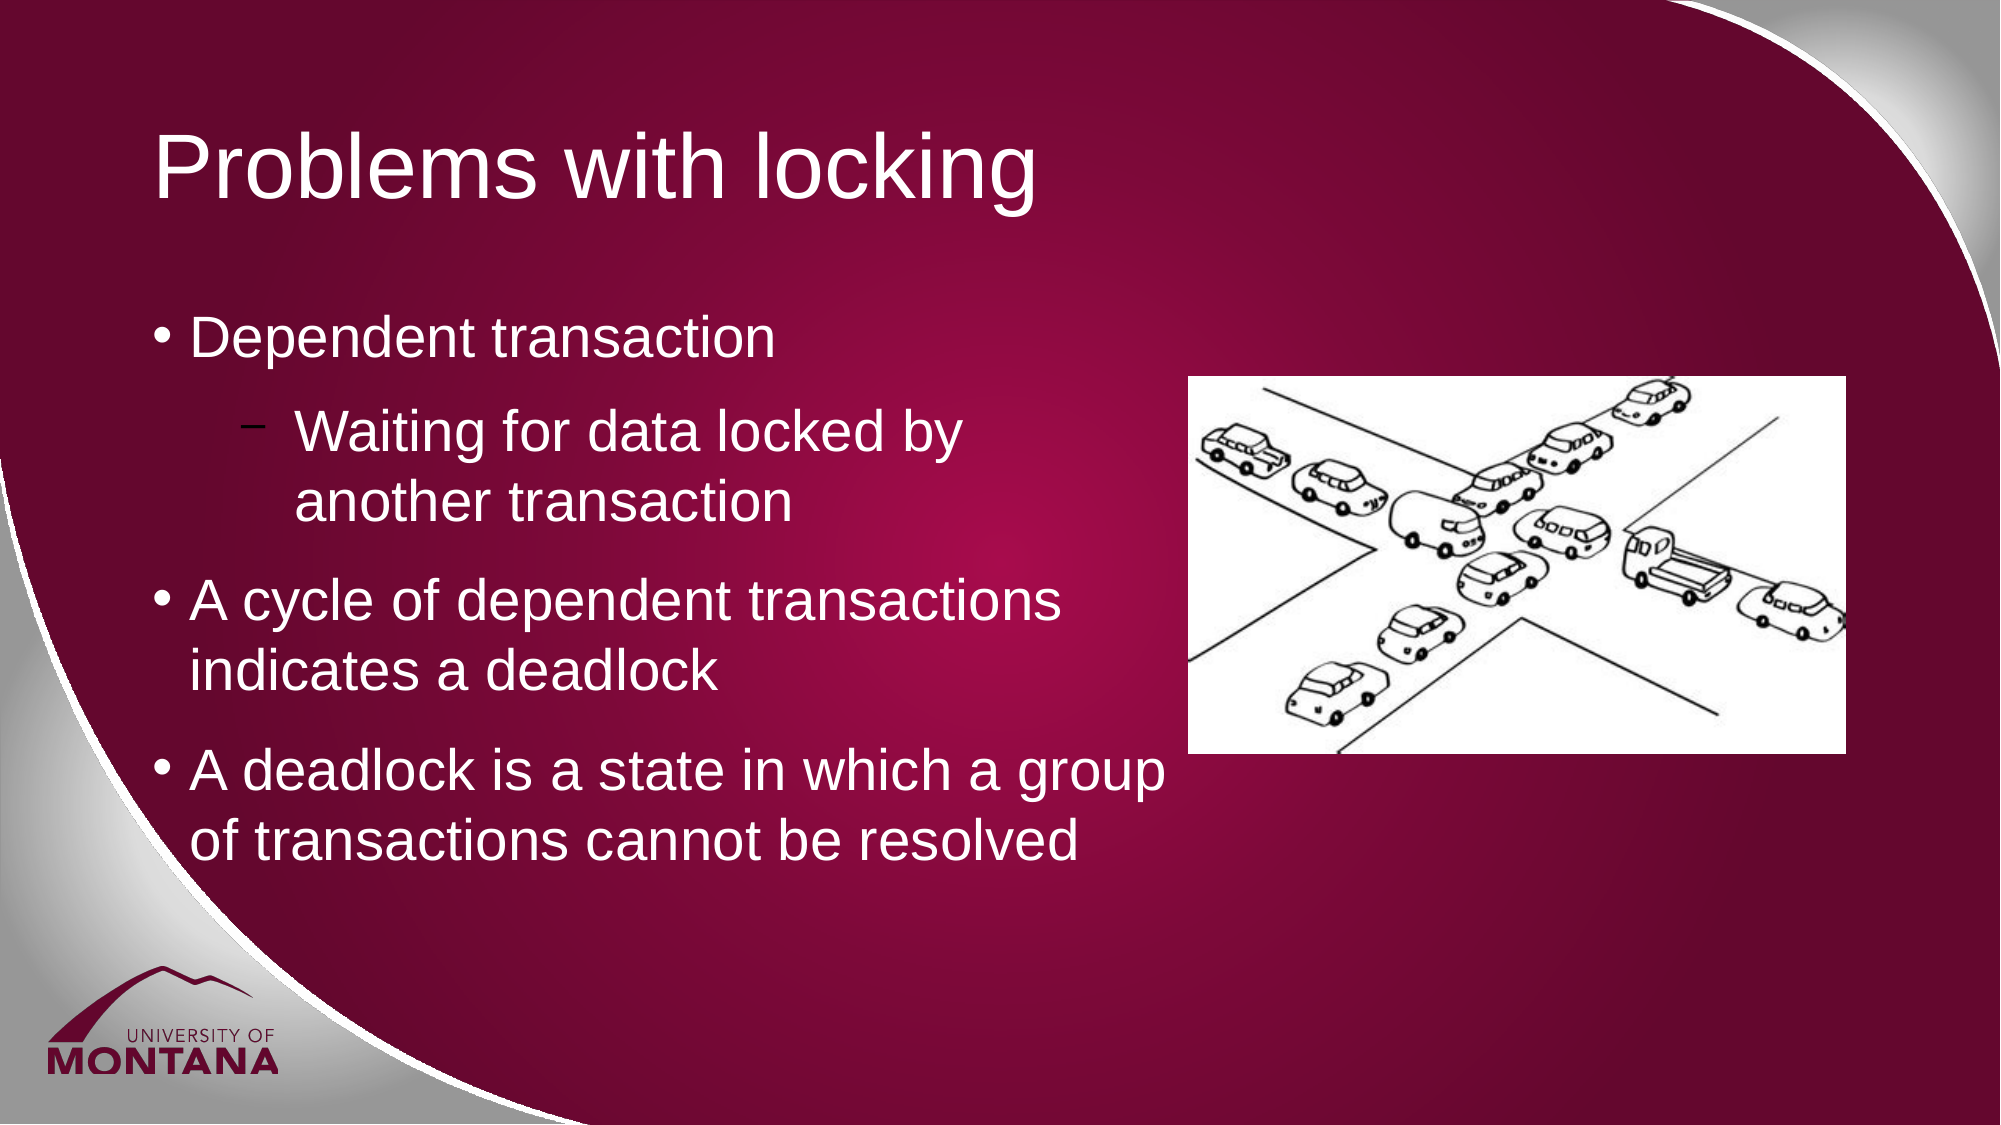

# Problems with locking
Dependent transaction
Waiting for data locked by another transaction
A cycle of dependent transactions indicates a deadlock
A deadlock is a state in which a group of transactions cannot be resolved